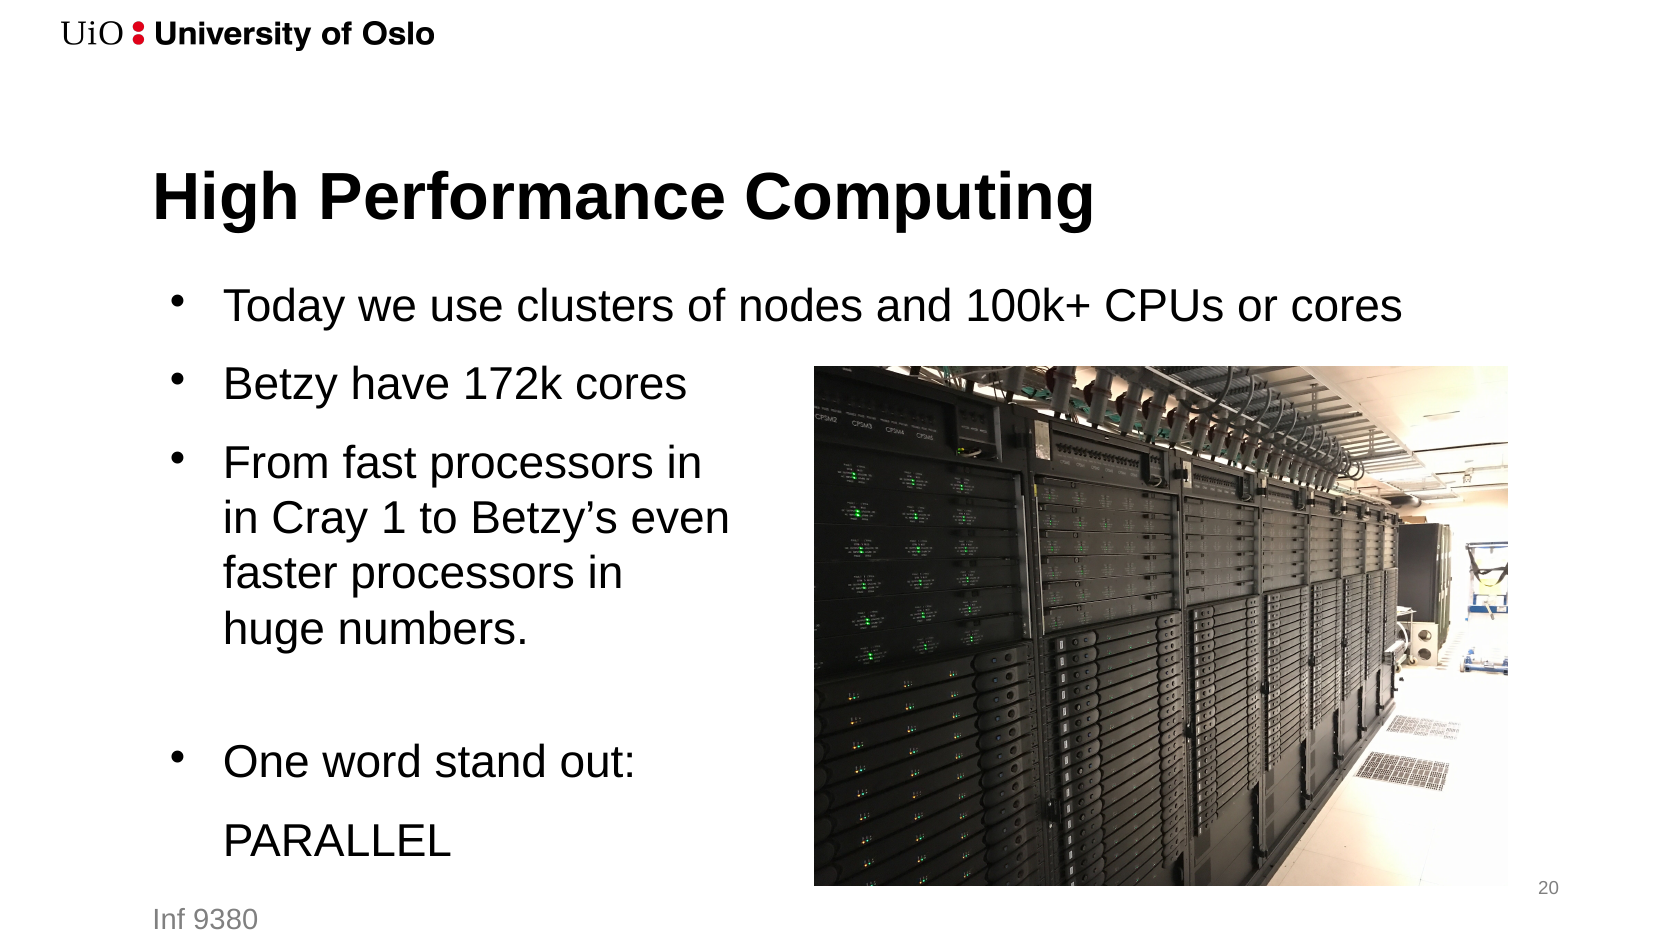

High Performance Computing
Today we use clusters of nodes and 100k+ CPUs or cores
Betzy have 172k cores
From fast processors in
in Cray 1 to Betzy’s even
faster processors in
huge numbers.
One word stand out:
PARALLEL
Inf 9380